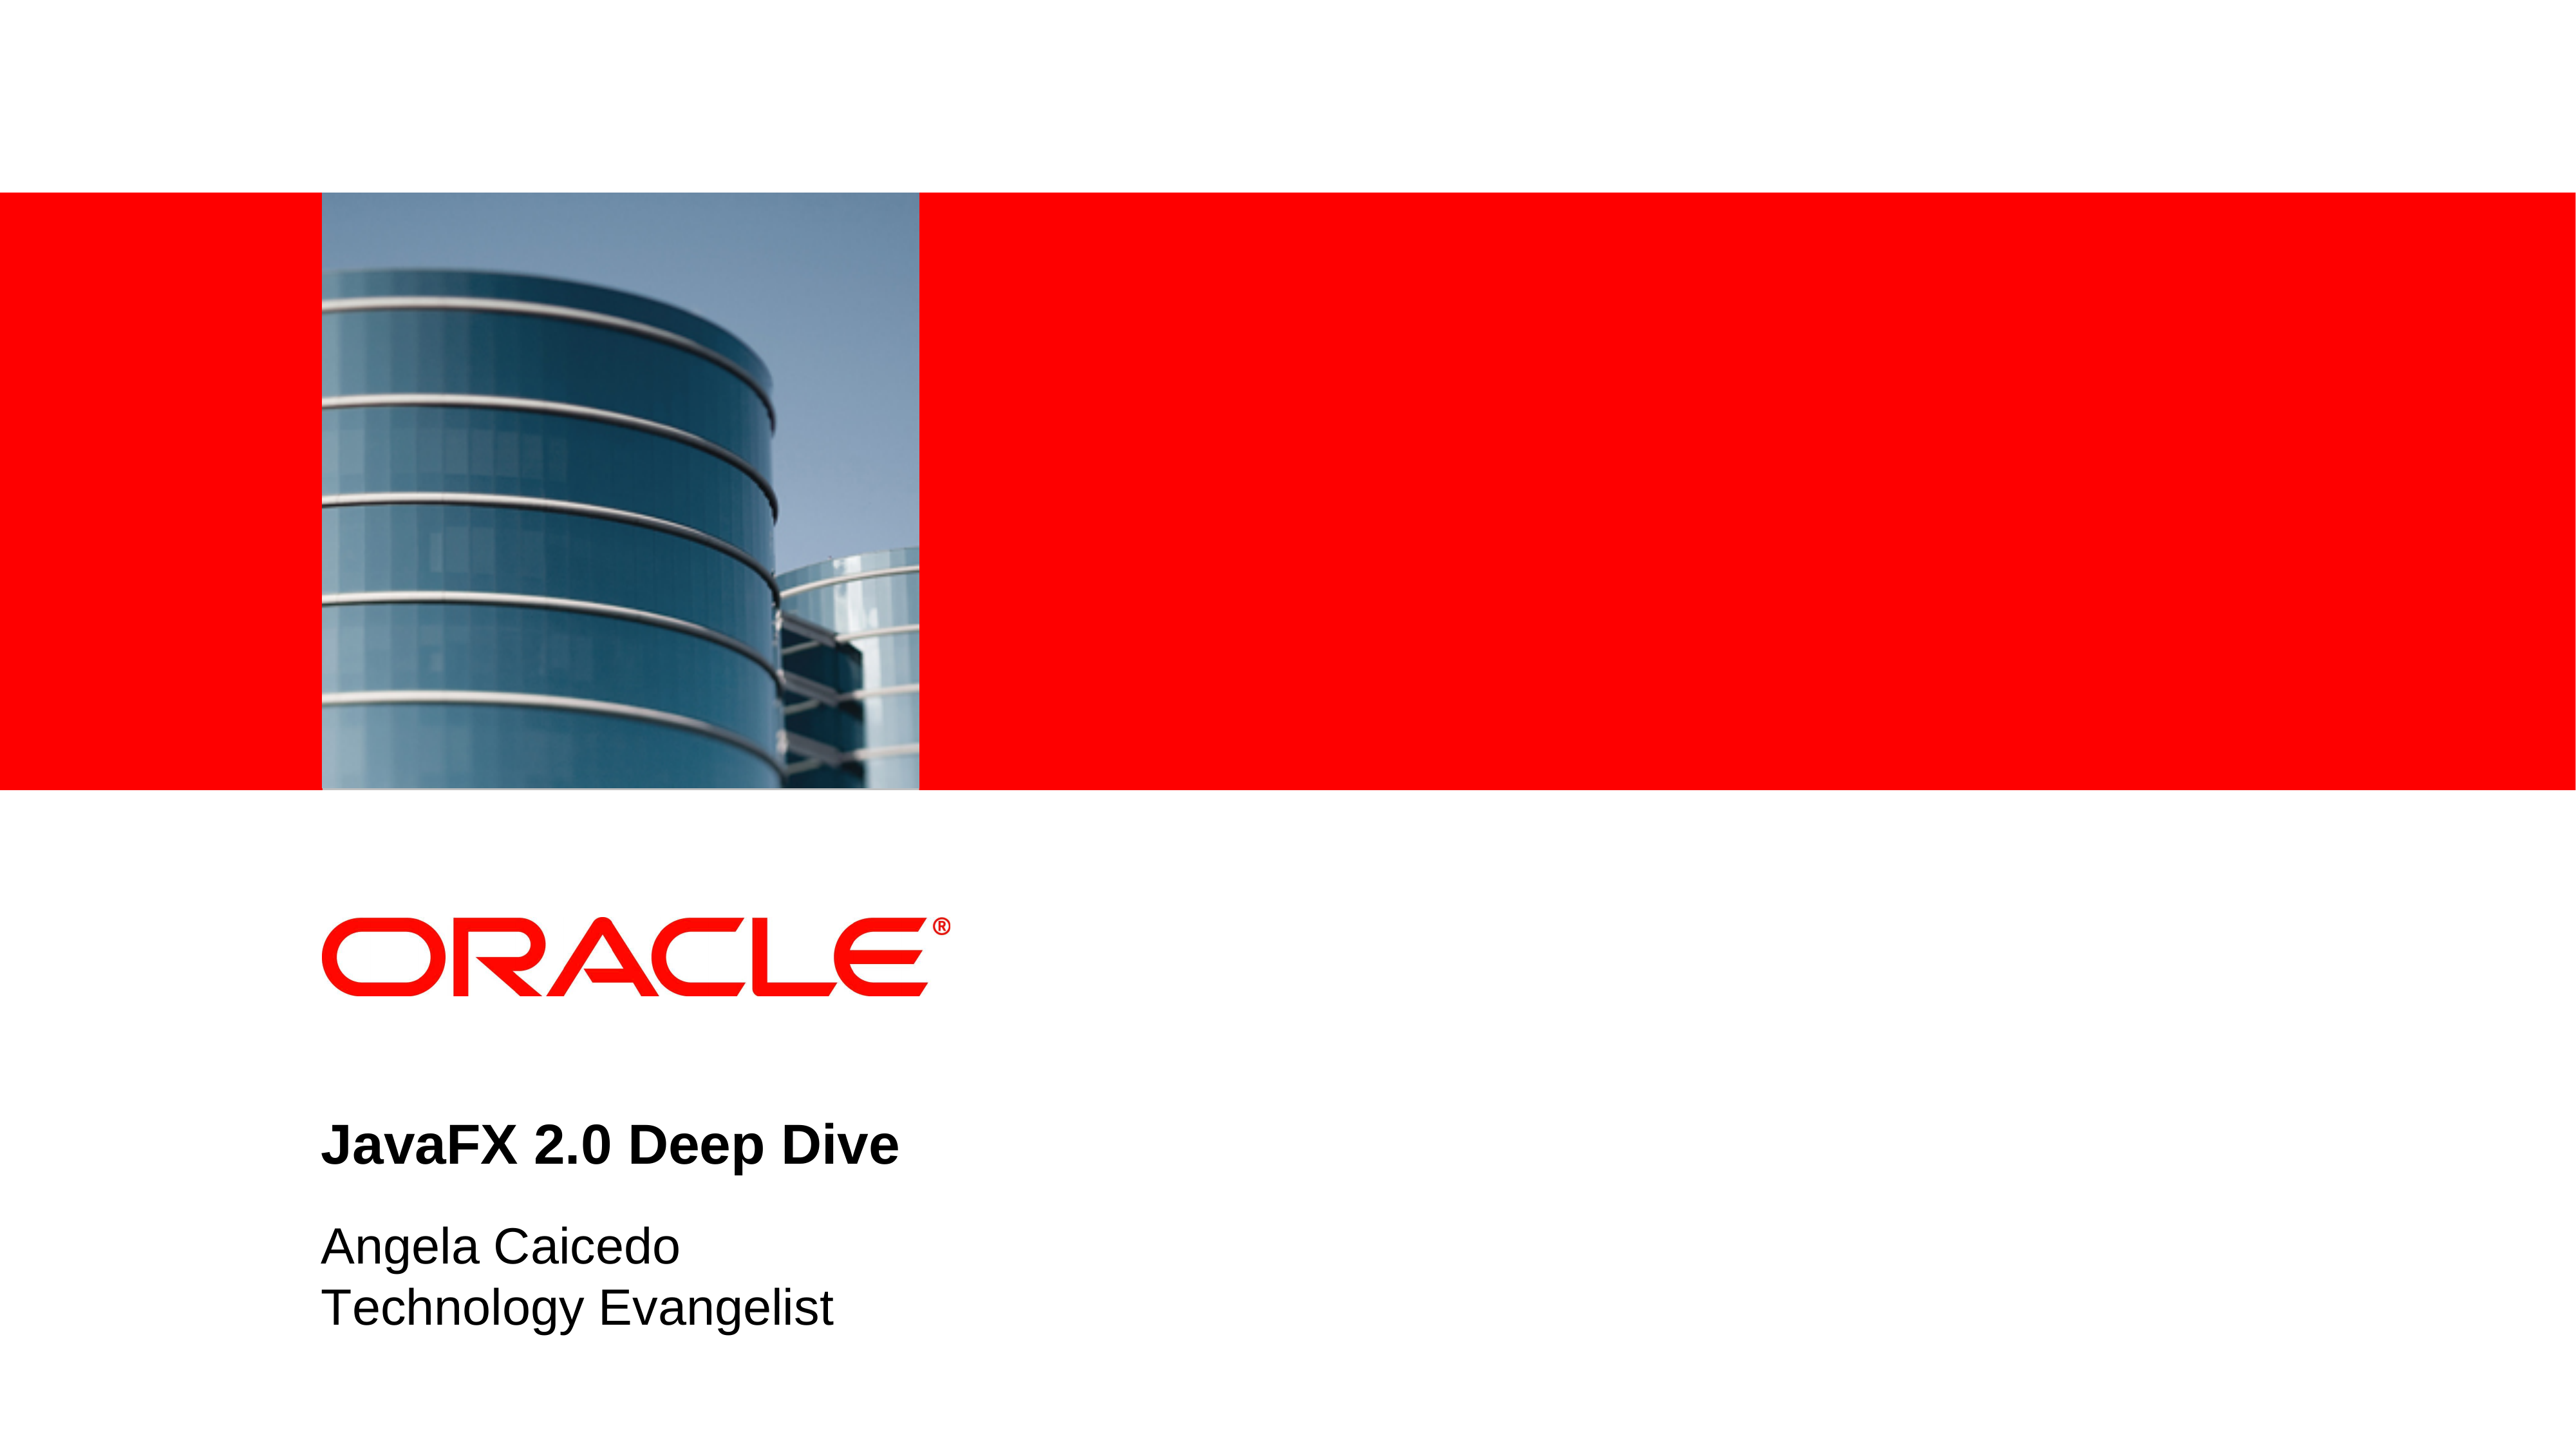

JavaFX 2.0 Deep Dive
Angela Caicedo
Technology Evangelist